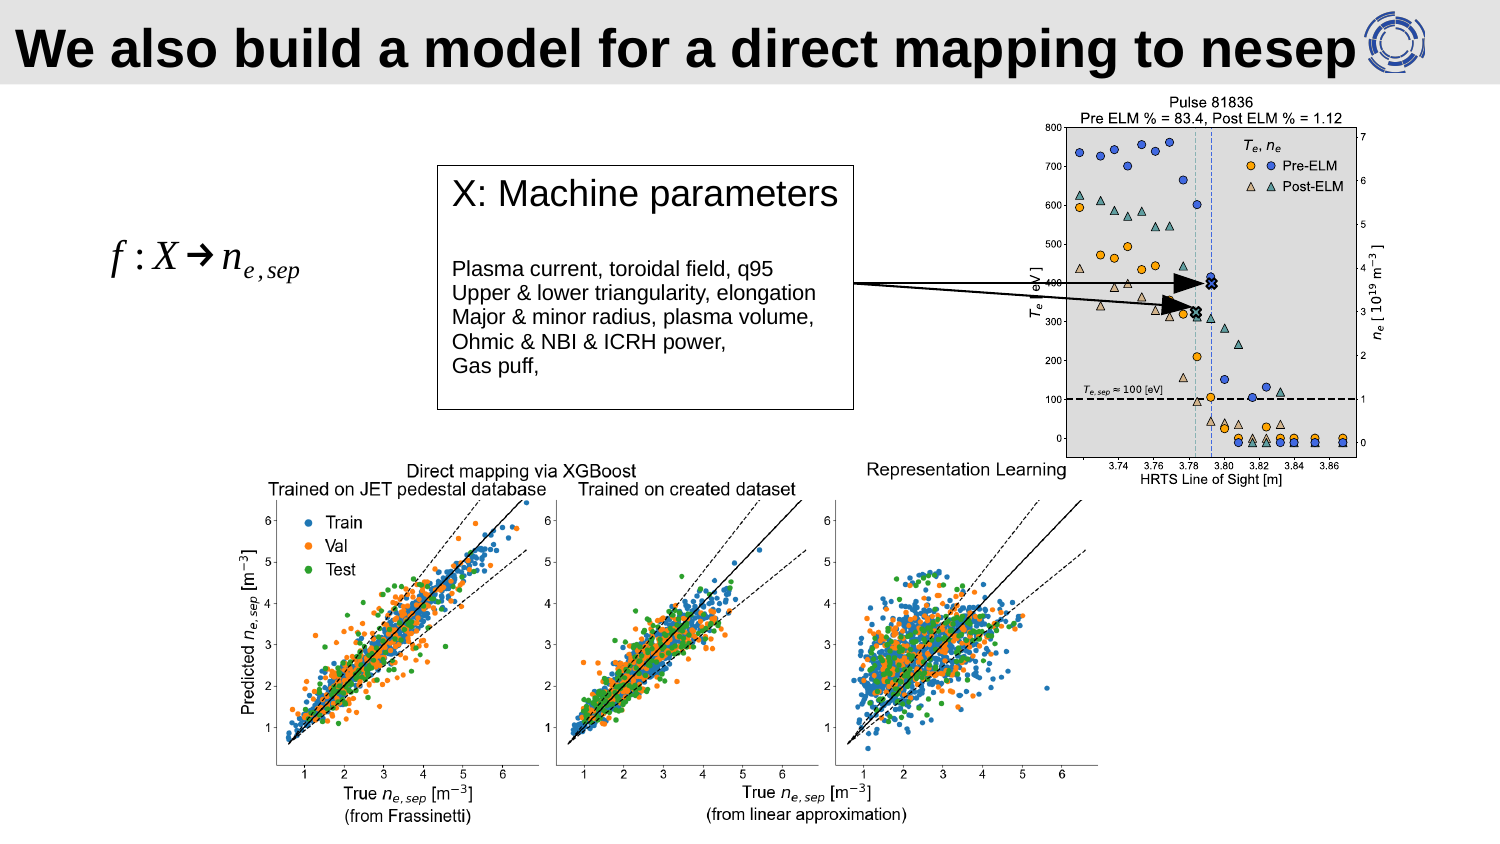

# We also build a model for a direct mapping to nesep
X: Machine parameters
Plasma current, toroidal field, q95
Upper & lower triangularity, elongation
Major & minor radius, plasma volume,
Ohmic & NBI & ICRH power,
Gas puff,